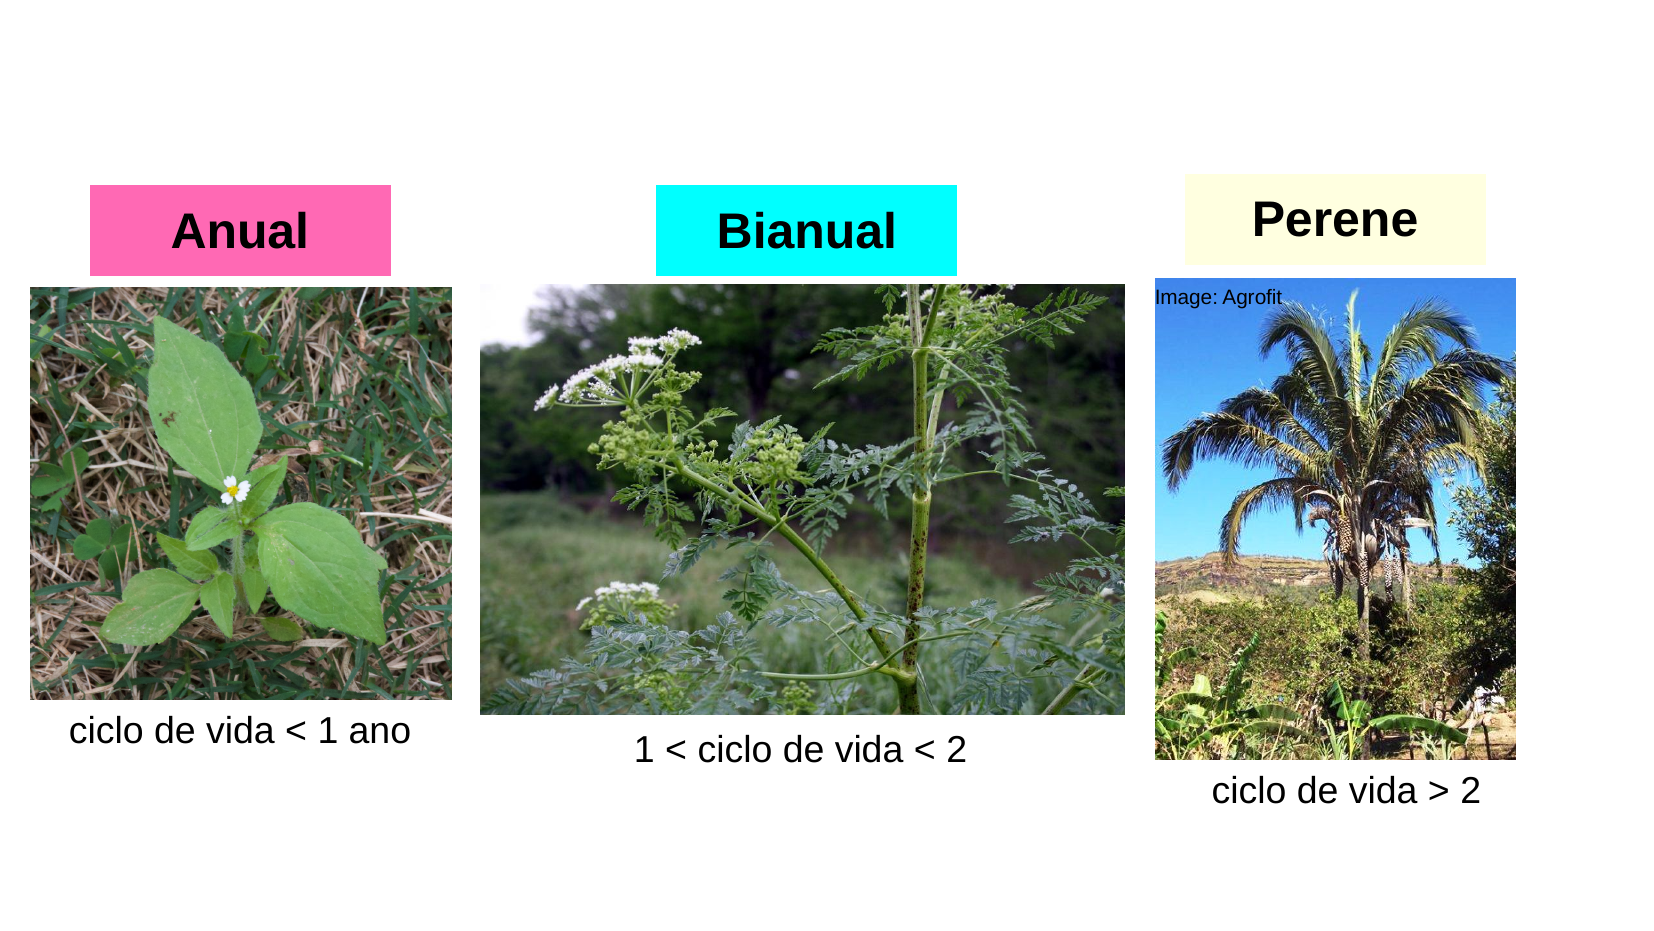

Perene
Anual
Bianual
Image: Agrofit
ciclo de vida < 1 ano
1 < ciclo de vida < 2
ciclo de vida > 2